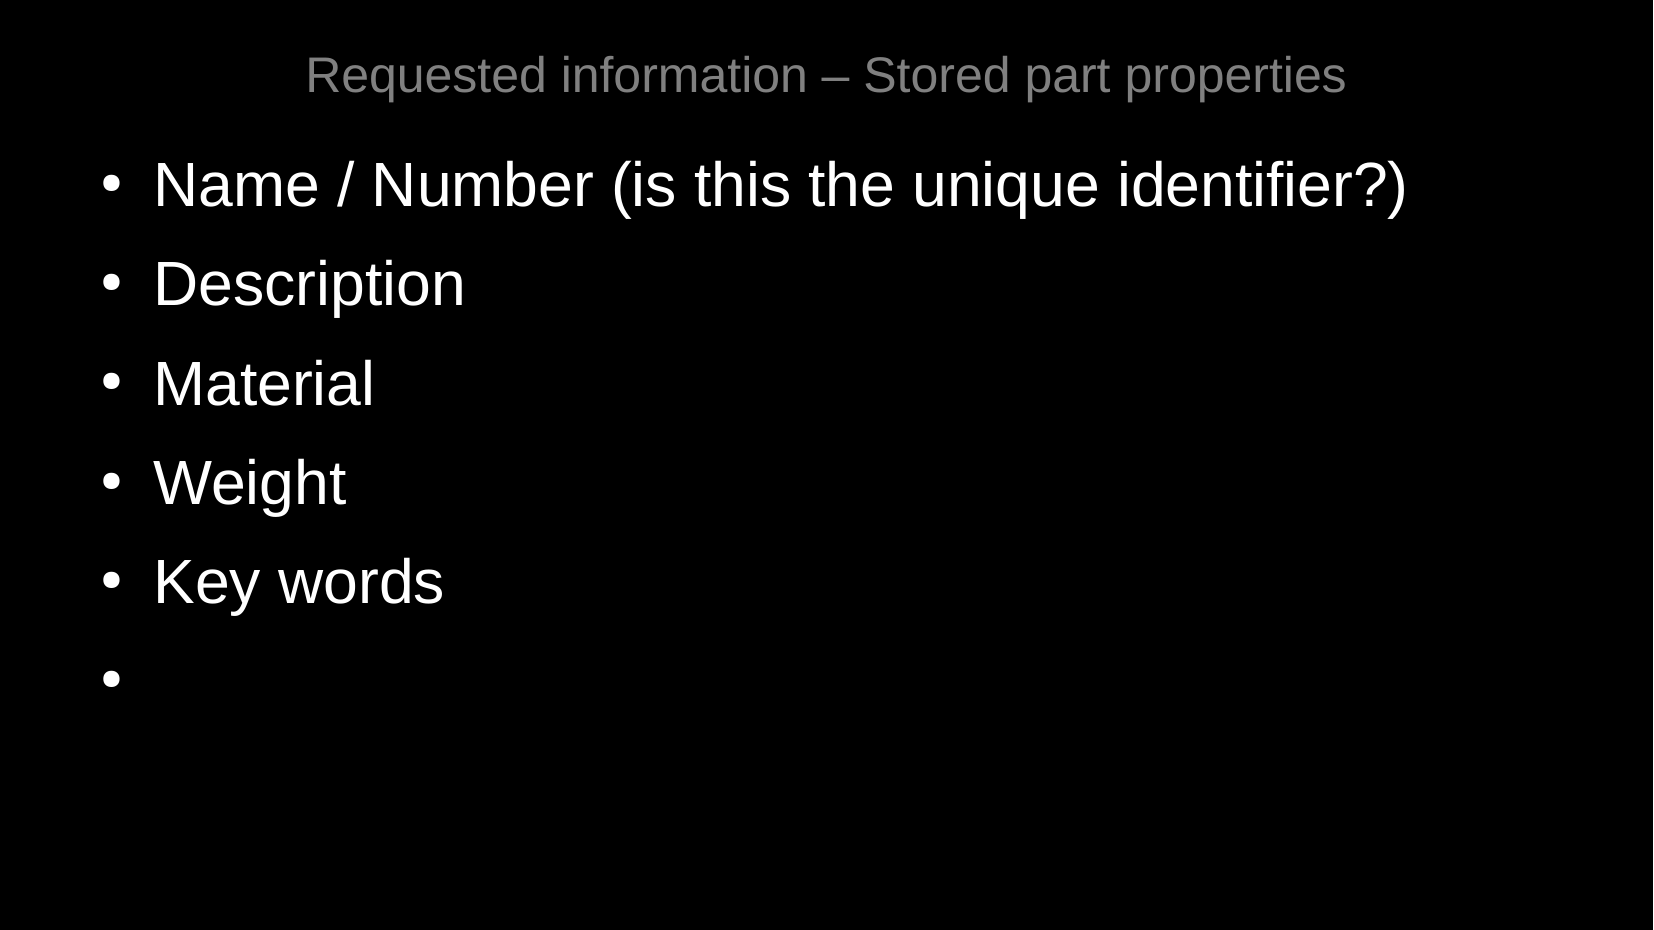

# Requested information – Stored part properties
Name / Number (is this the unique identifier?)
Description
Material
Weight
Key words